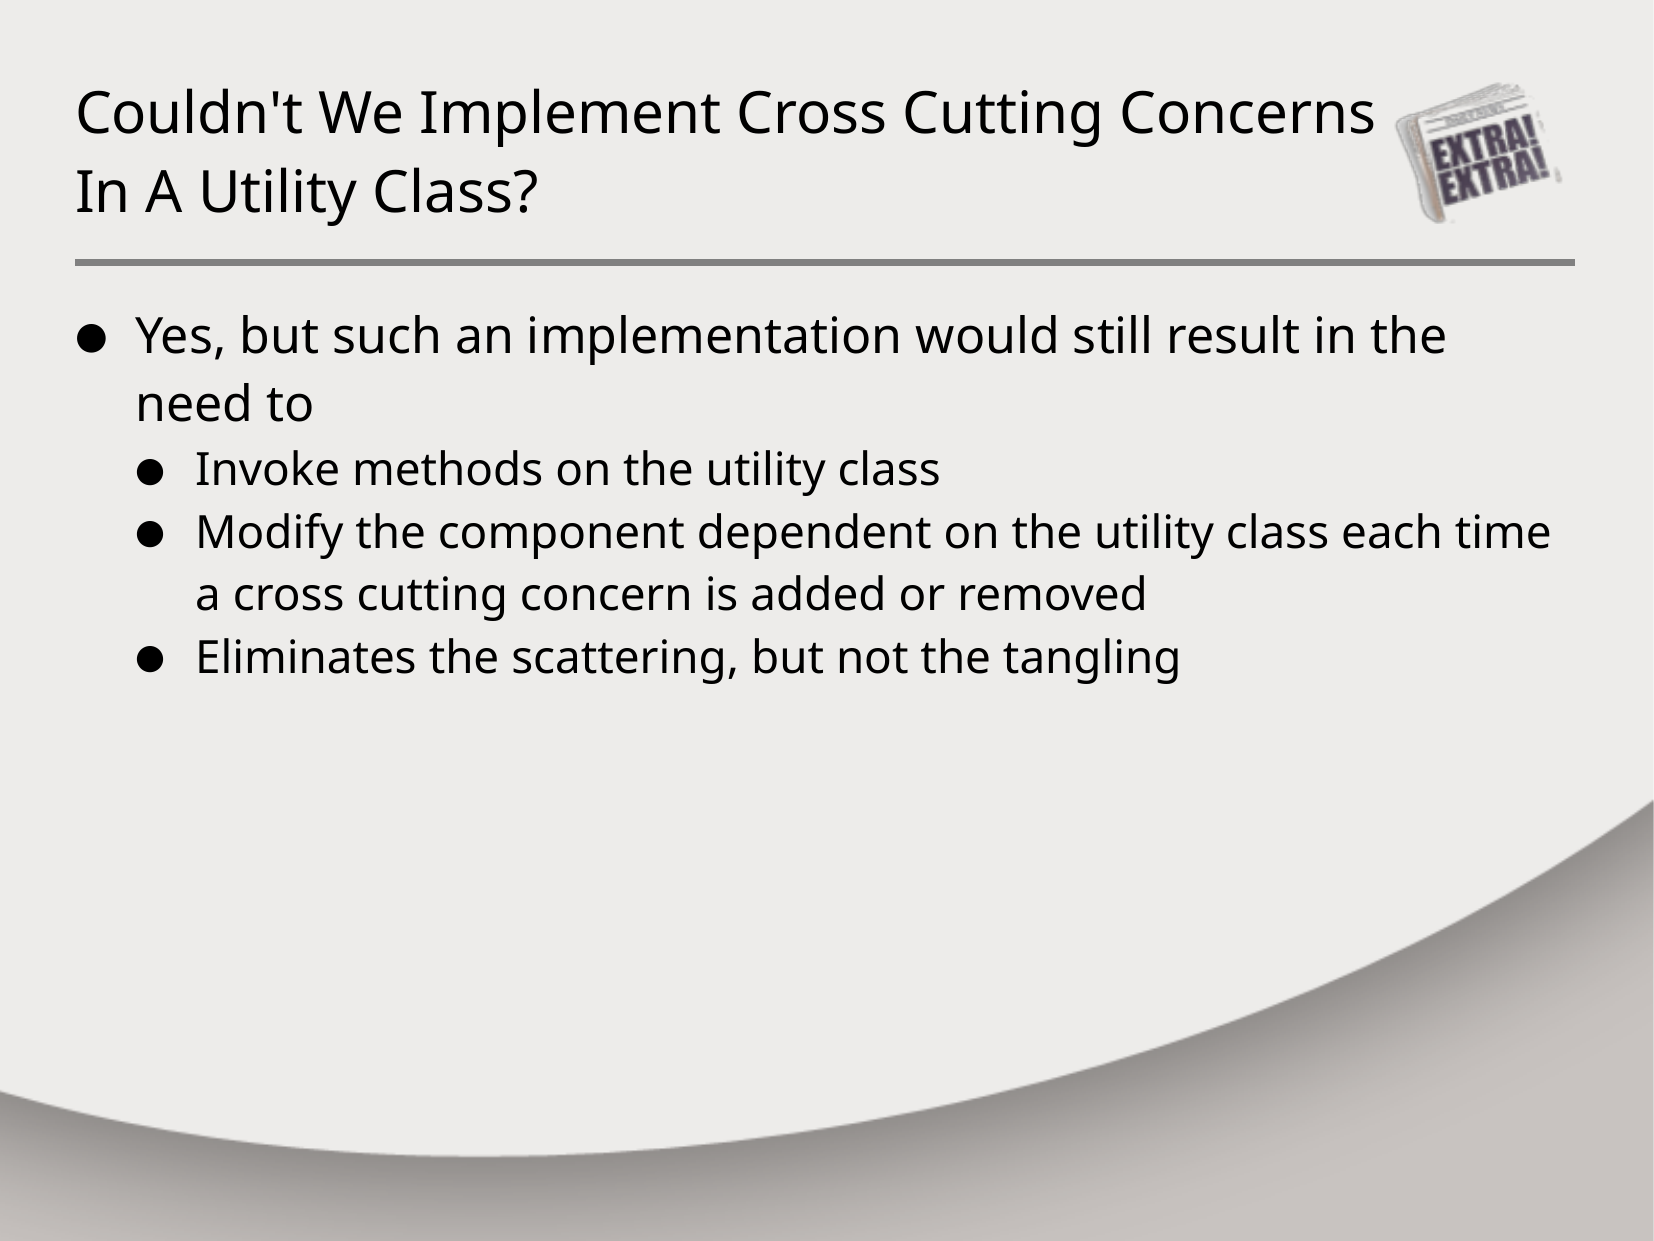

# Couldn't We Implement Cross Cutting Concerns In A Utility Class?
Yes, but such an implementation would still result in the need to
Invoke methods on the utility class
Modify the component dependent on the utility class each time a cross cutting concern is added or removed
Eliminates the scattering, but not the tangling